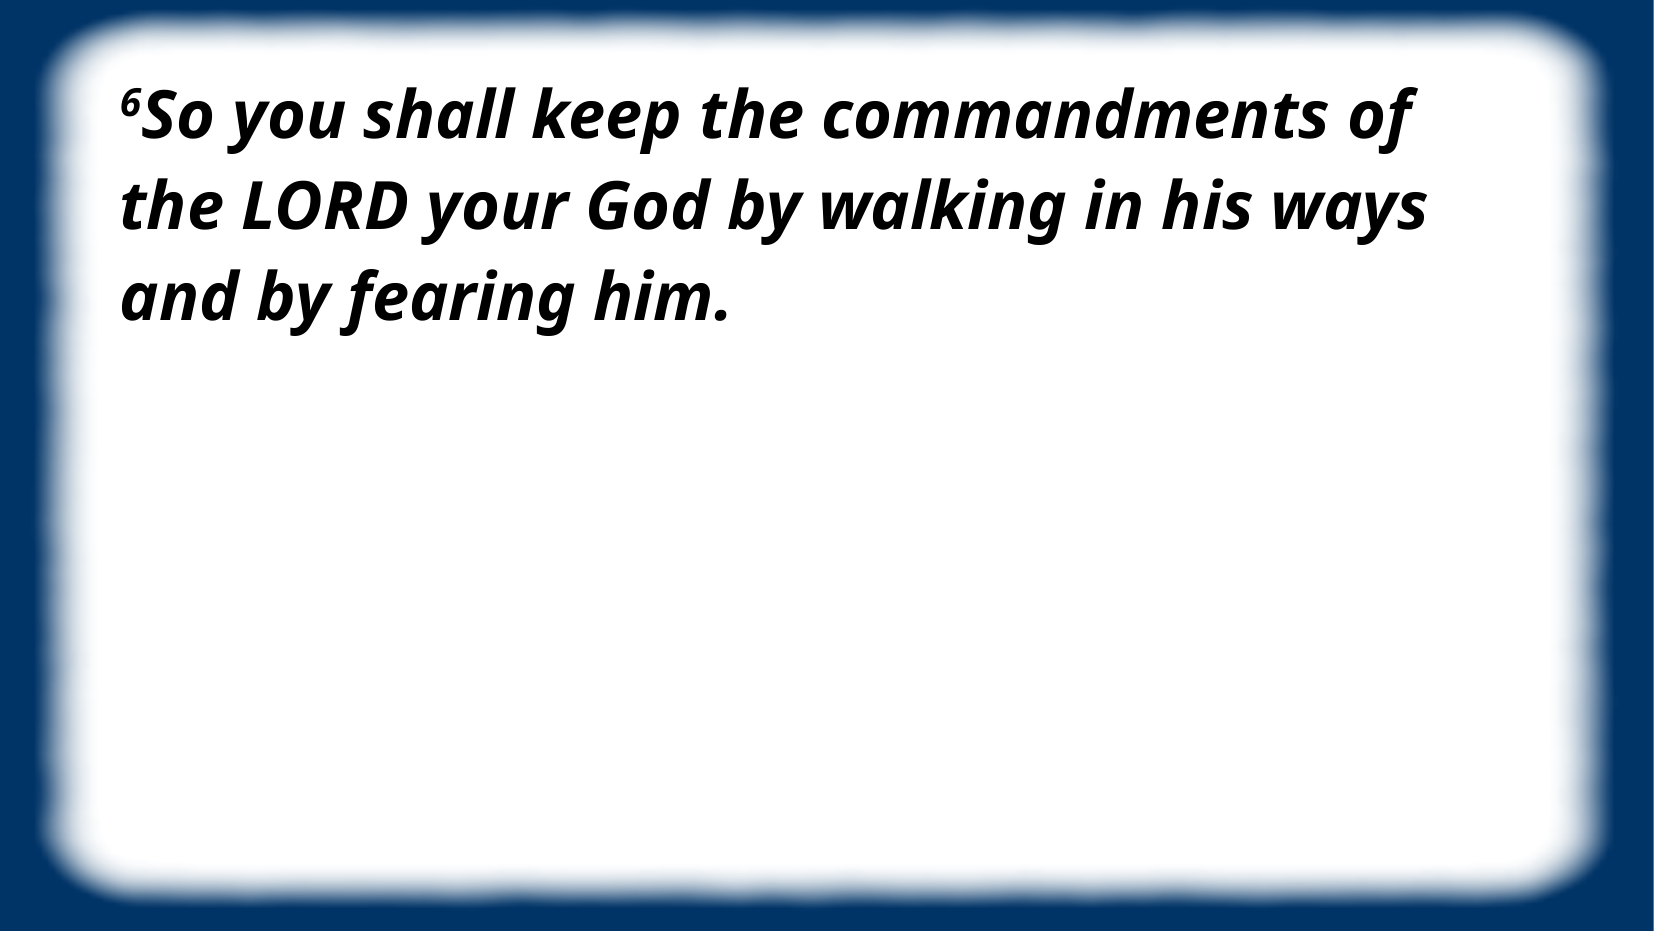

6So you shall keep the commandments of the LORD your God by walking in his ways and by fearing him.